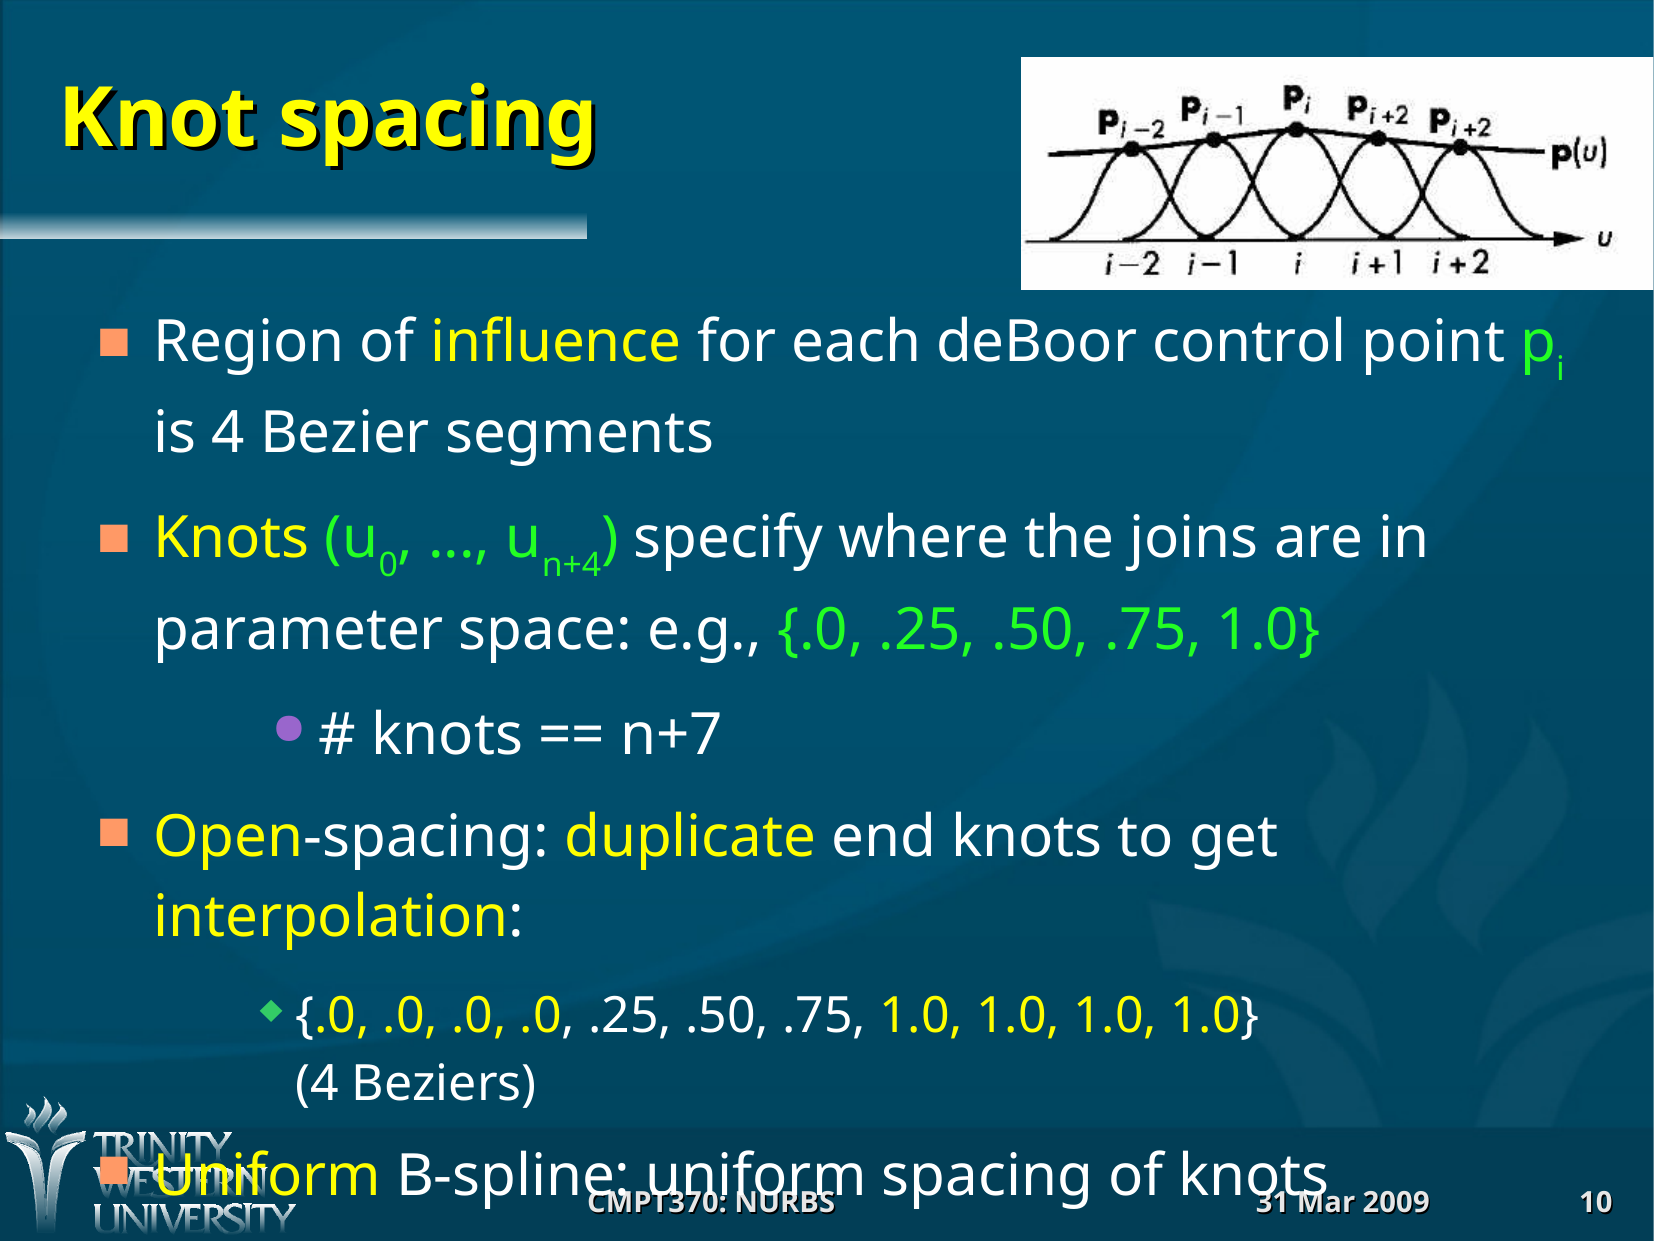

# Knot spacing
Region of influence for each deBoor control point pi is 4 Bezier segments
Knots (u0, ..., un+4) specify where the joins are in parameter space: e.g., {.0, .25, .50, .75, 1.0}
# knots == n+7
Open-spacing: duplicate end knots to get interpolation:
{.0, .0, .0, .0, .25, .50, .75, 1.0, 1.0, 1.0, 1.0}
(4 Beziers)
Uniform B-spline: uniform spacing of knots
CMPT370: NURBS
31 Mar 2009
10